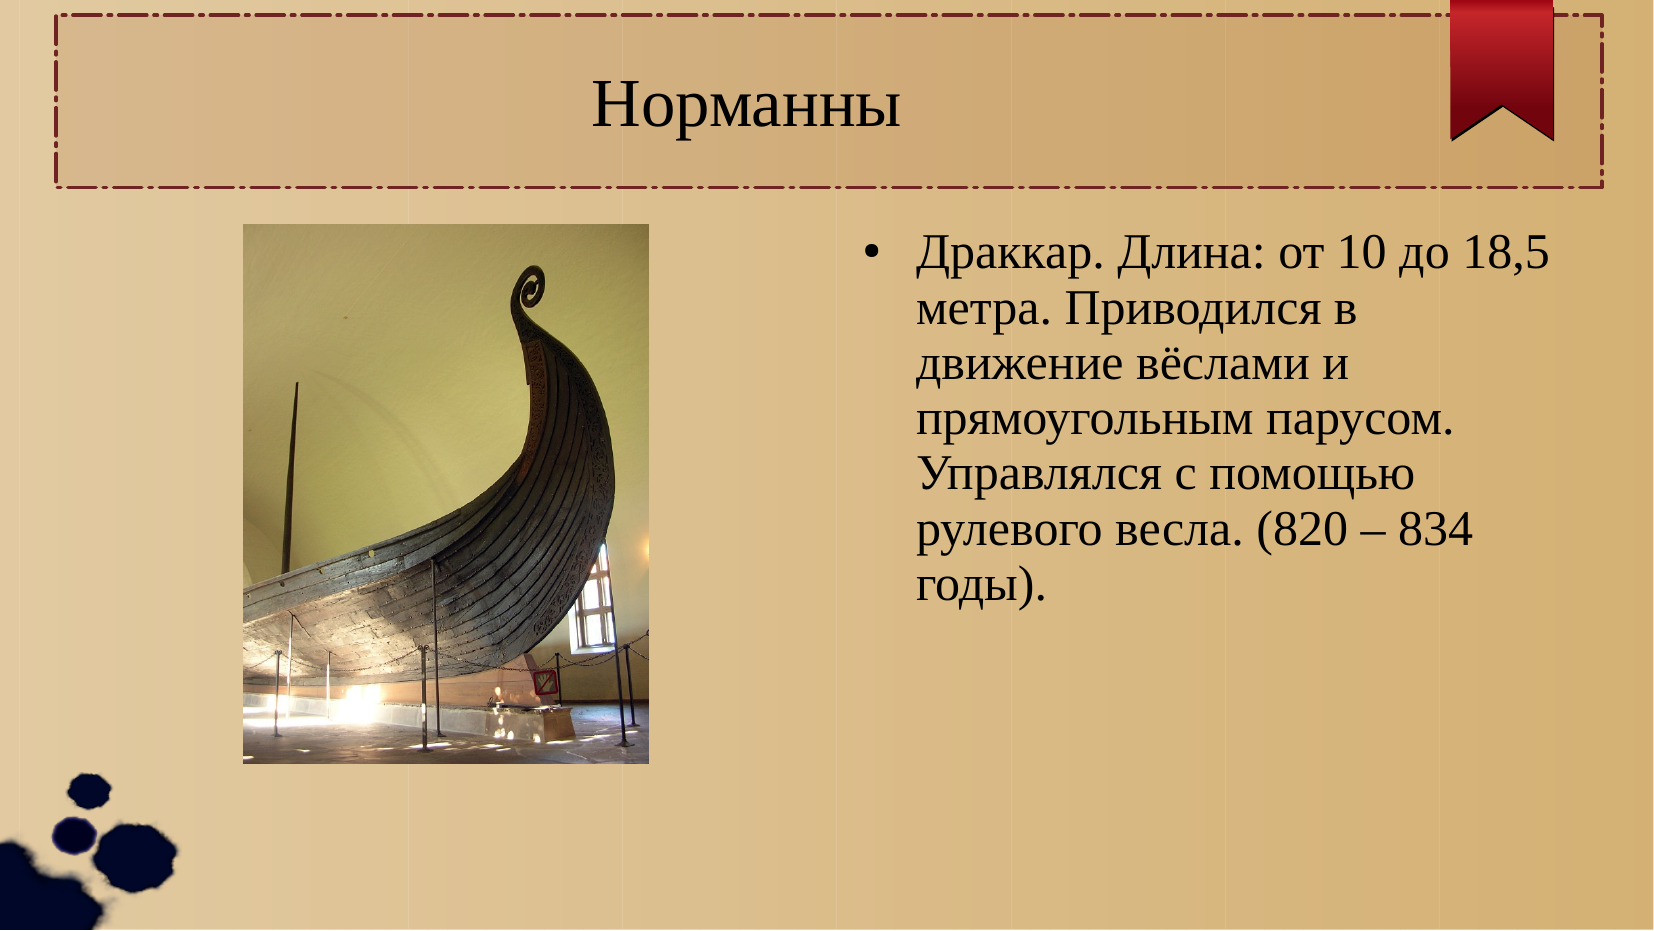

# Норманны
Драккар. Длина: от 10 до 18,5 метра. Приводился в движение вёслами и прямоугольным парусом. Управлялся с помощью рулевого весла. (820 – 834 годы).